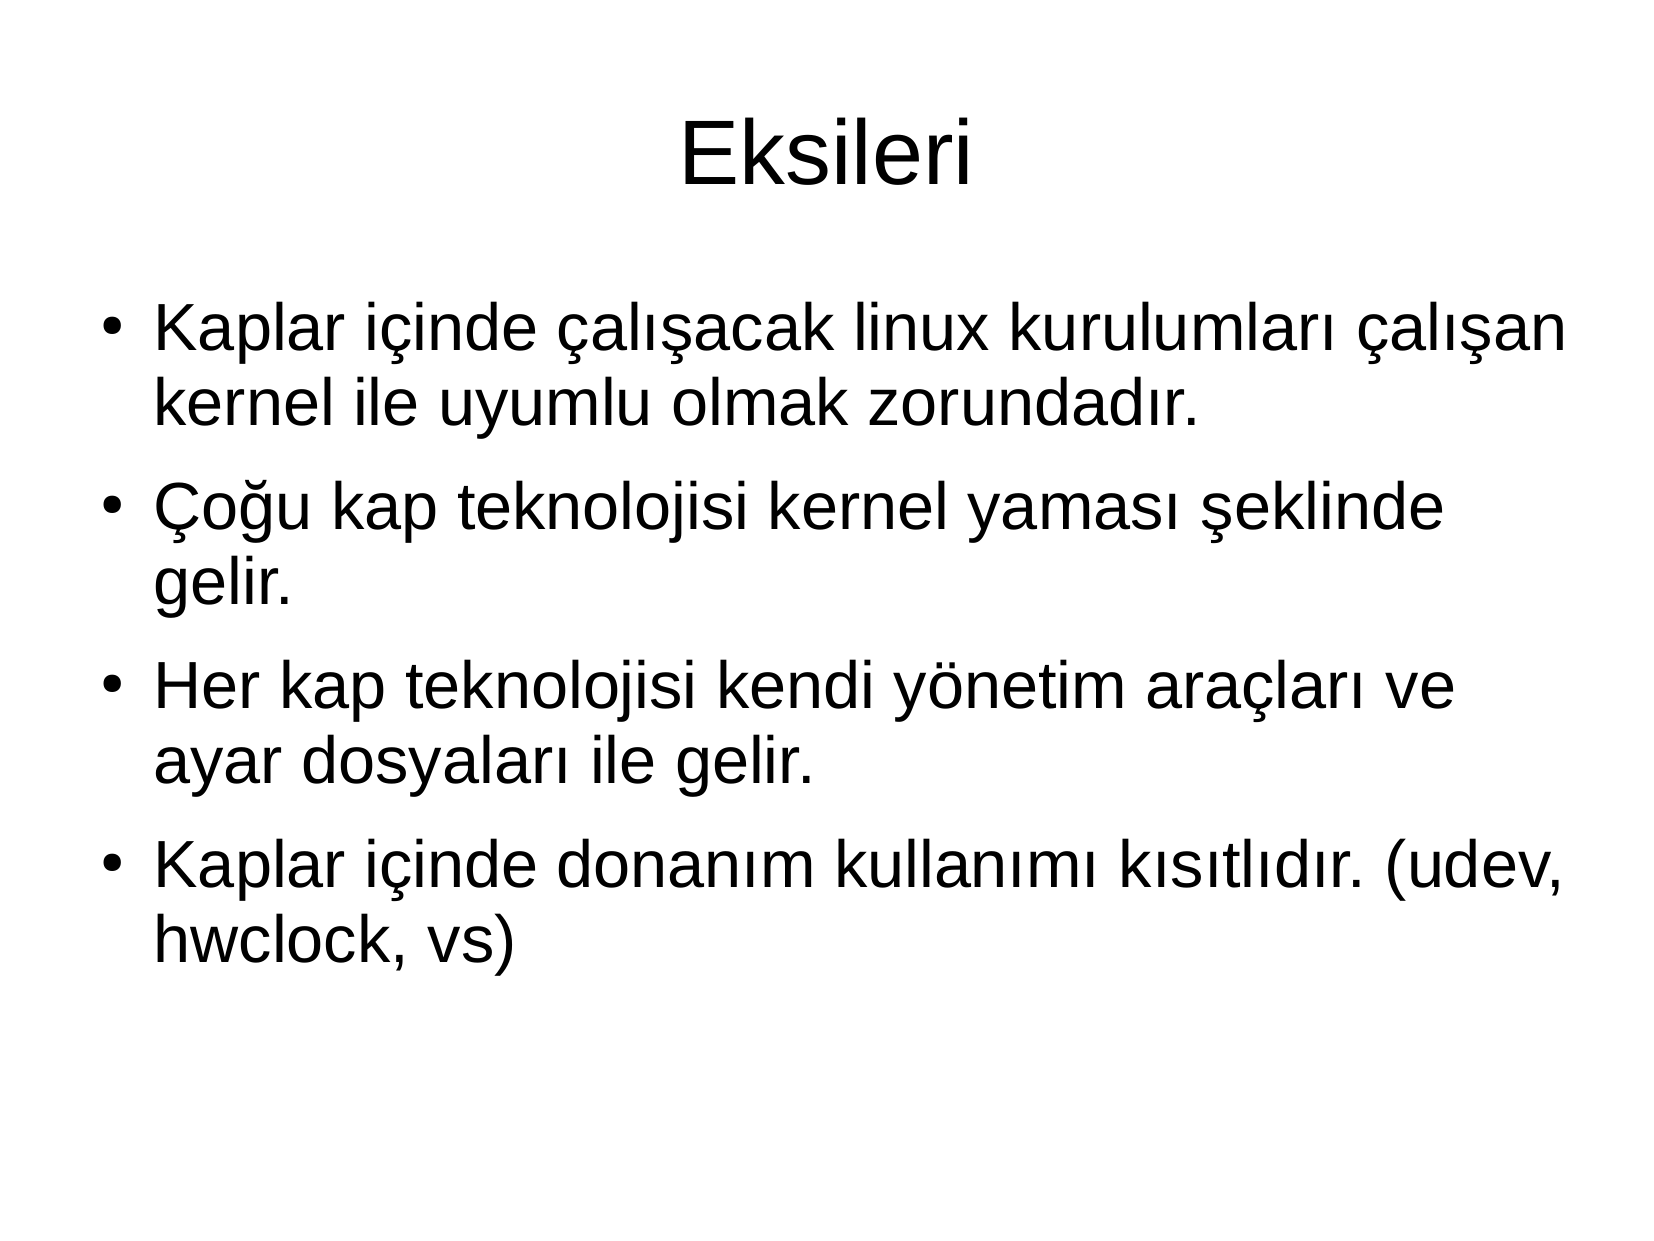

# Eksileri
Kaplar içinde çalışacak linux kurulumları çalışan kernel ile uyumlu olmak zorundadır.
Çoğu kap teknolojisi kernel yaması şeklinde gelir.
Her kap teknolojisi kendi yönetim araçları ve ayar dosyaları ile gelir.
Kaplar içinde donanım kullanımı kısıtlıdır. (udev, hwclock, vs)